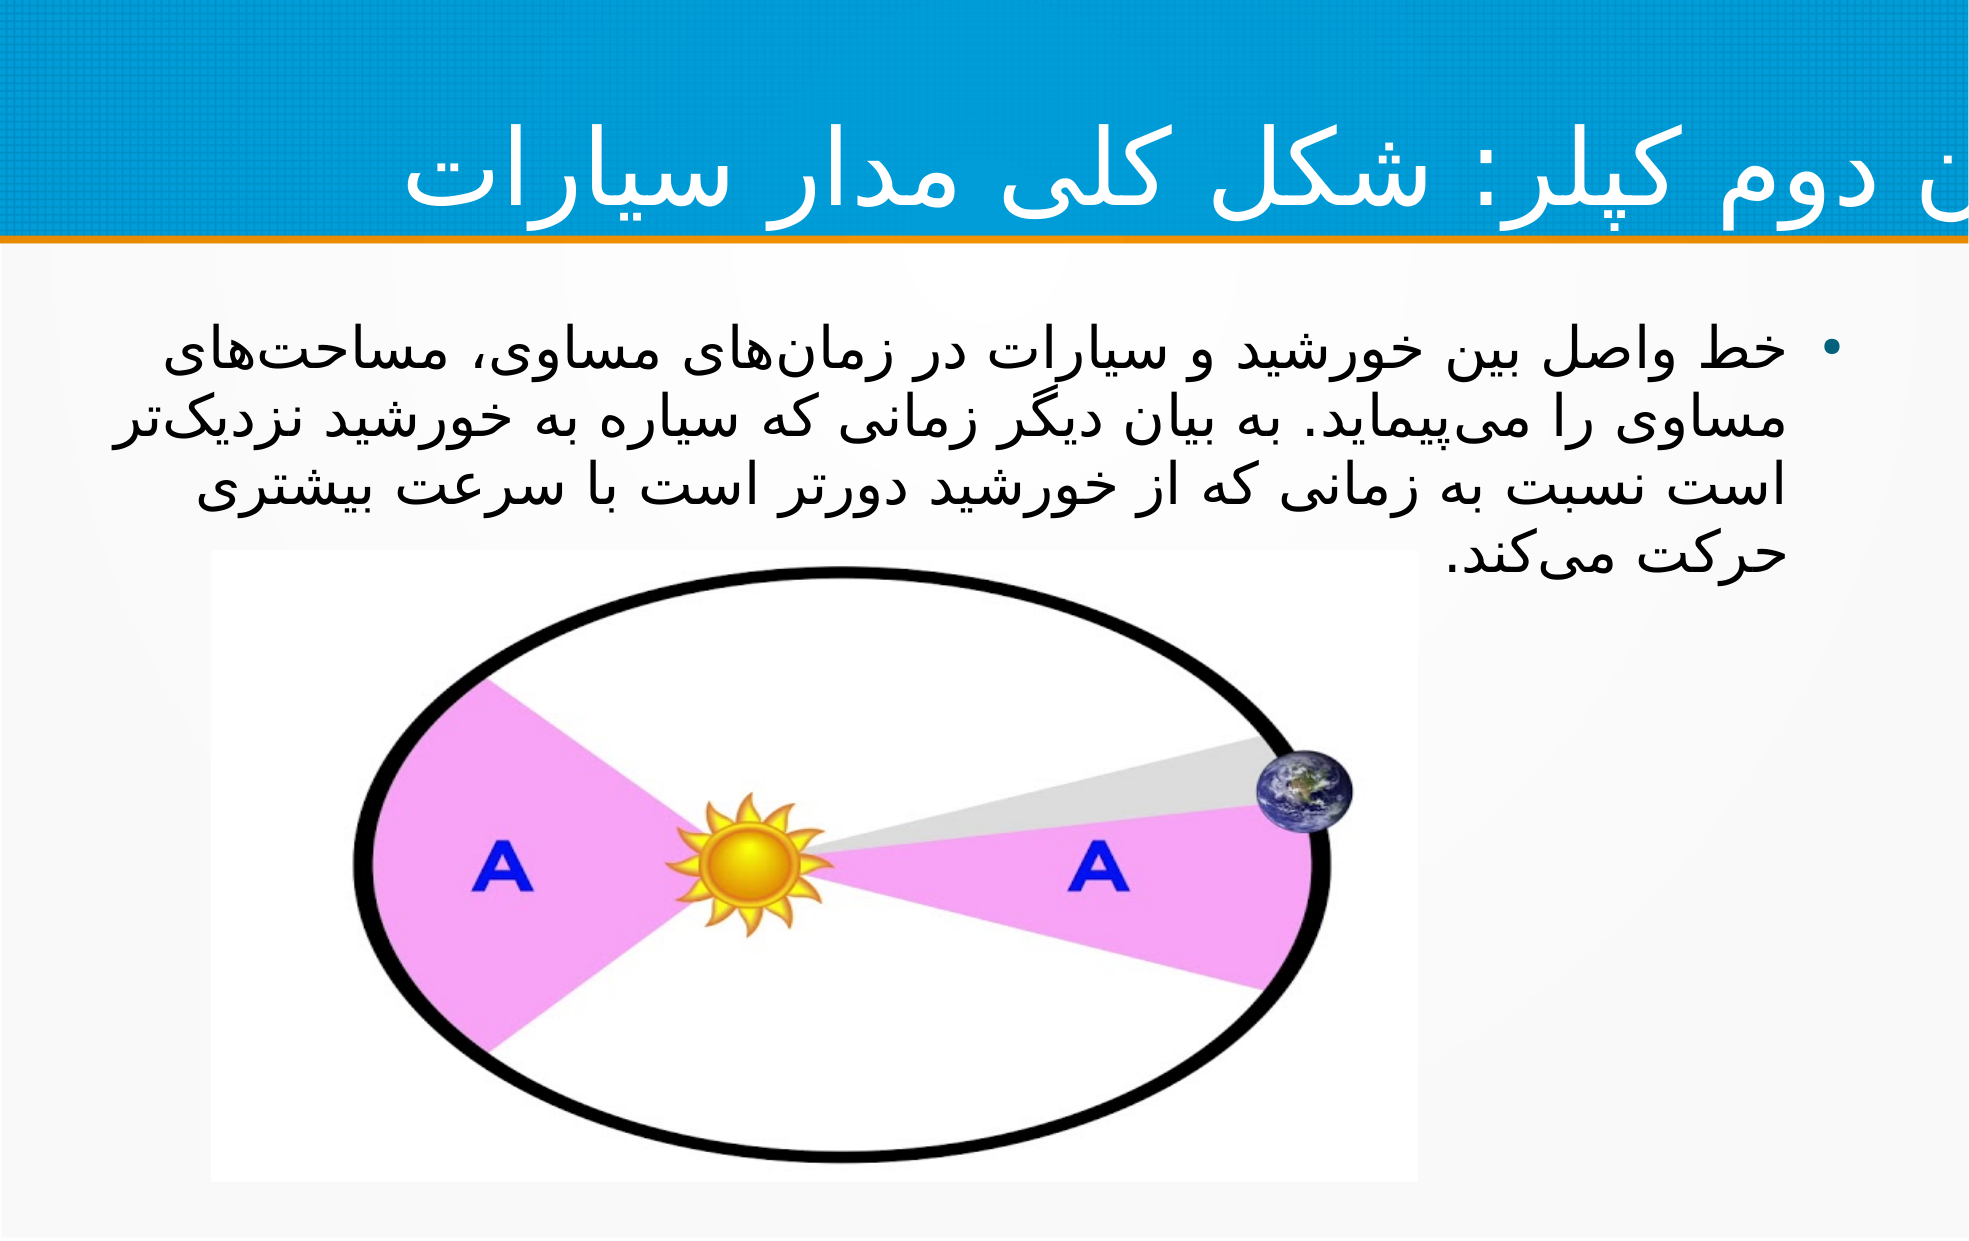

# قانون دوم کپلر: شکل کلی مدار سیارات
خط واصل بین خورشید و سیارات در زمان‌های مساوی، مساحت‌های مساوی را می‌پیماید. به بیان دیگر زمانی که سیاره به خورشید نزدیک‌تر است نسبت به زمانی که از خورشید دورتر است با سرعت بیشتری حرکت می‌کند.